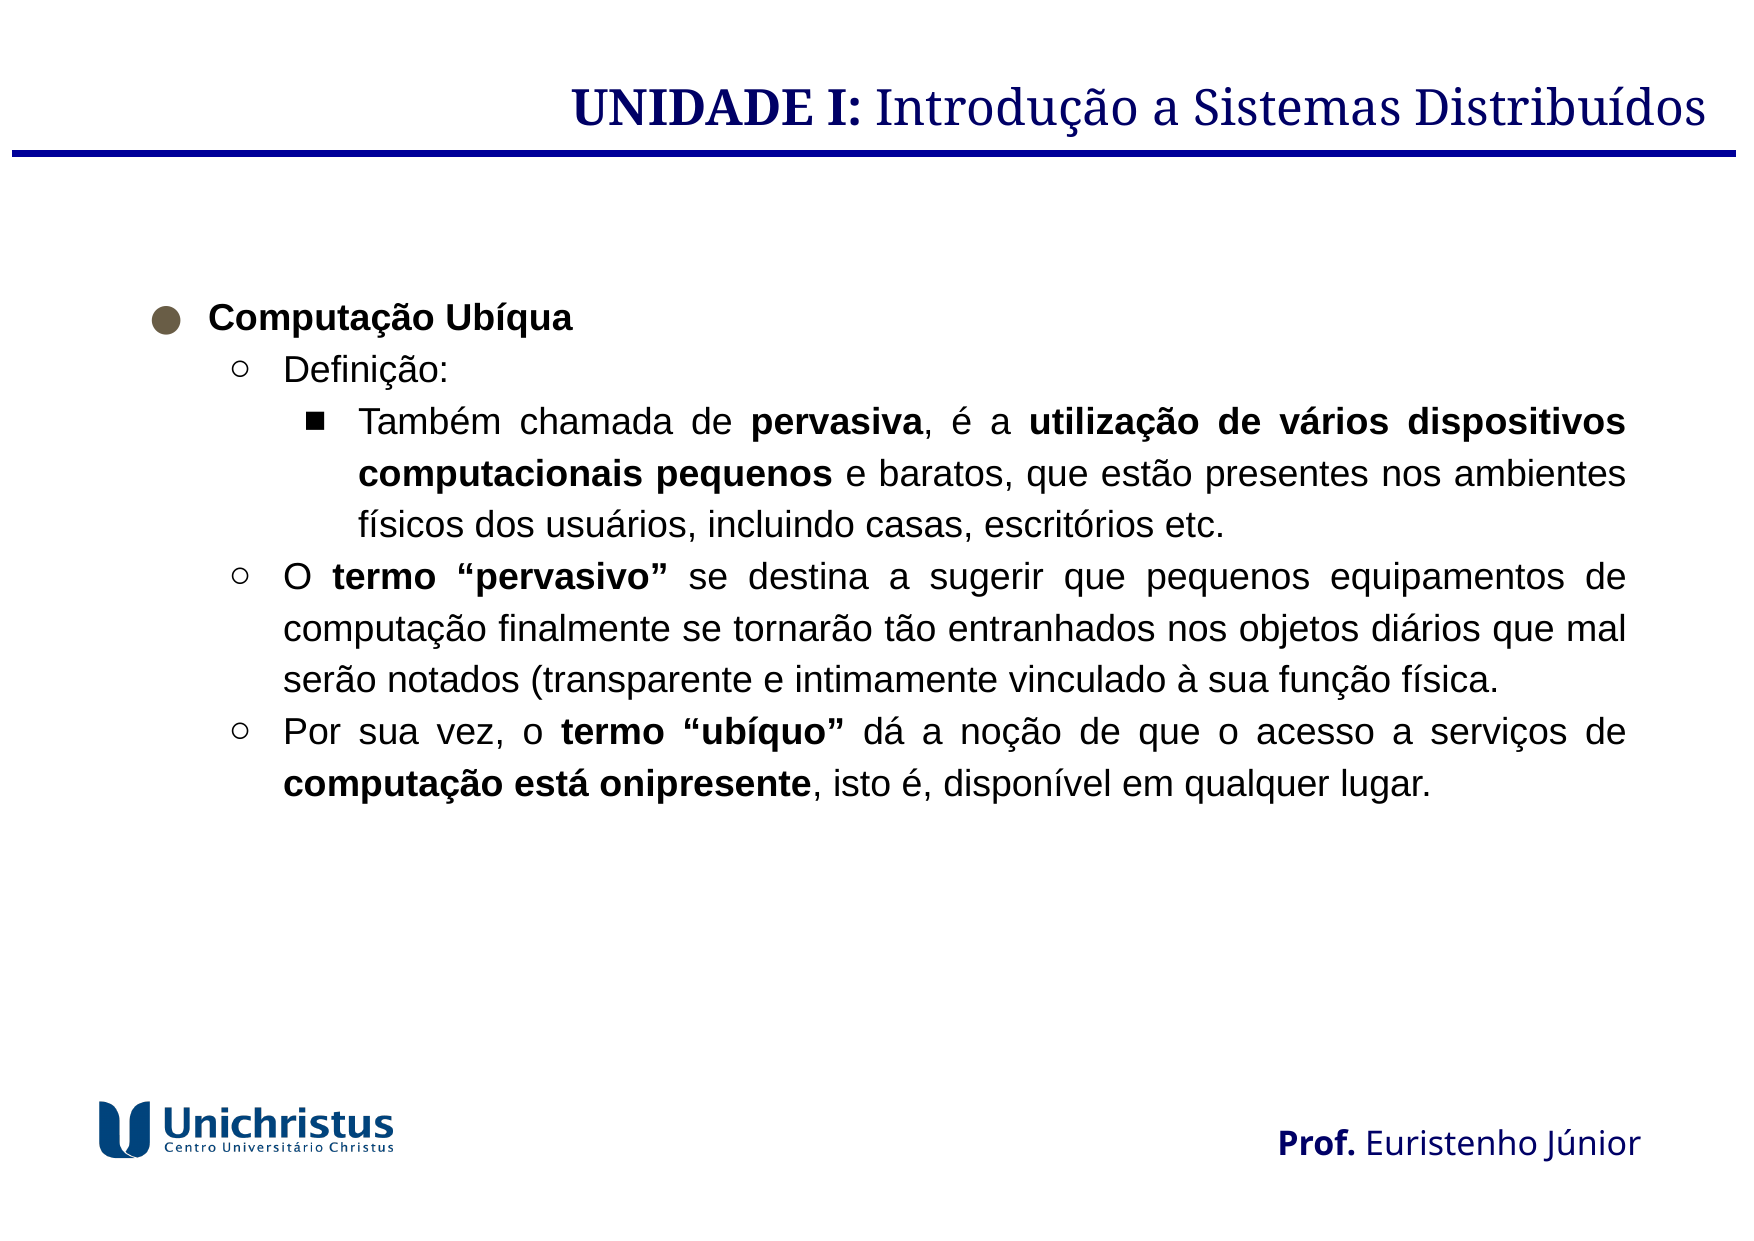

UNIDADE I: Introdução a Sistemas Distribuídos
Computação Ubíqua
Definição:
Também chamada de pervasiva, é a utilização de vários dispositivos computacionais pequenos e baratos, que estão presentes nos ambientes físicos dos usuários, incluindo casas, escritórios etc.
O termo “pervasivo” se destina a sugerir que pequenos equipamentos de computação finalmente se tornarão tão entranhados nos objetos diários que mal serão notados (transparente e intimamente vinculado à sua função física.
Por sua vez, o termo “ubíquo” dá a noção de que o acesso a serviços de computação está onipresente, isto é, disponível em qualquer lugar.
Prof. Euristenho Júnior